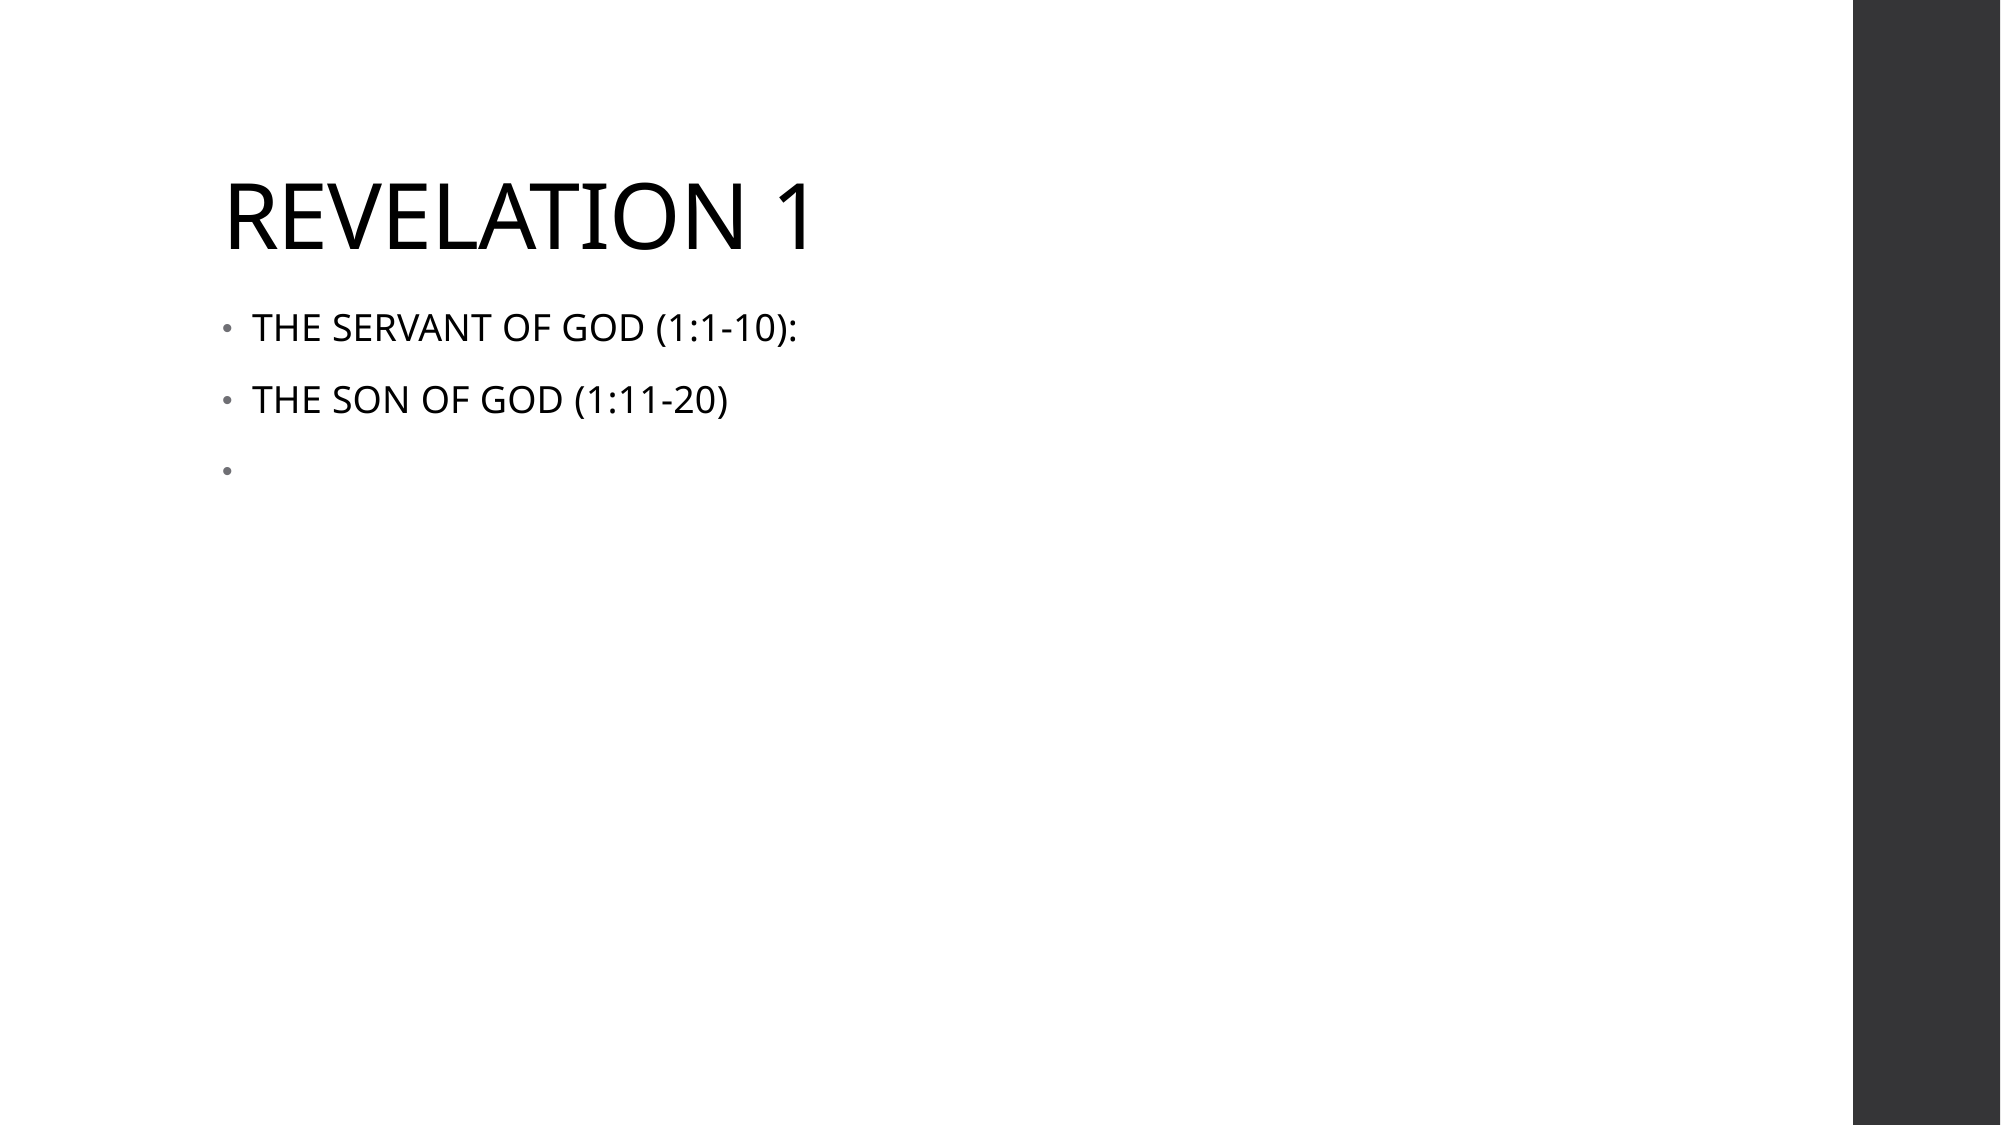

# REVELATION 1
THE SERVANT OF GOD (1:1-10):
THE SON OF GOD (1:11-20)